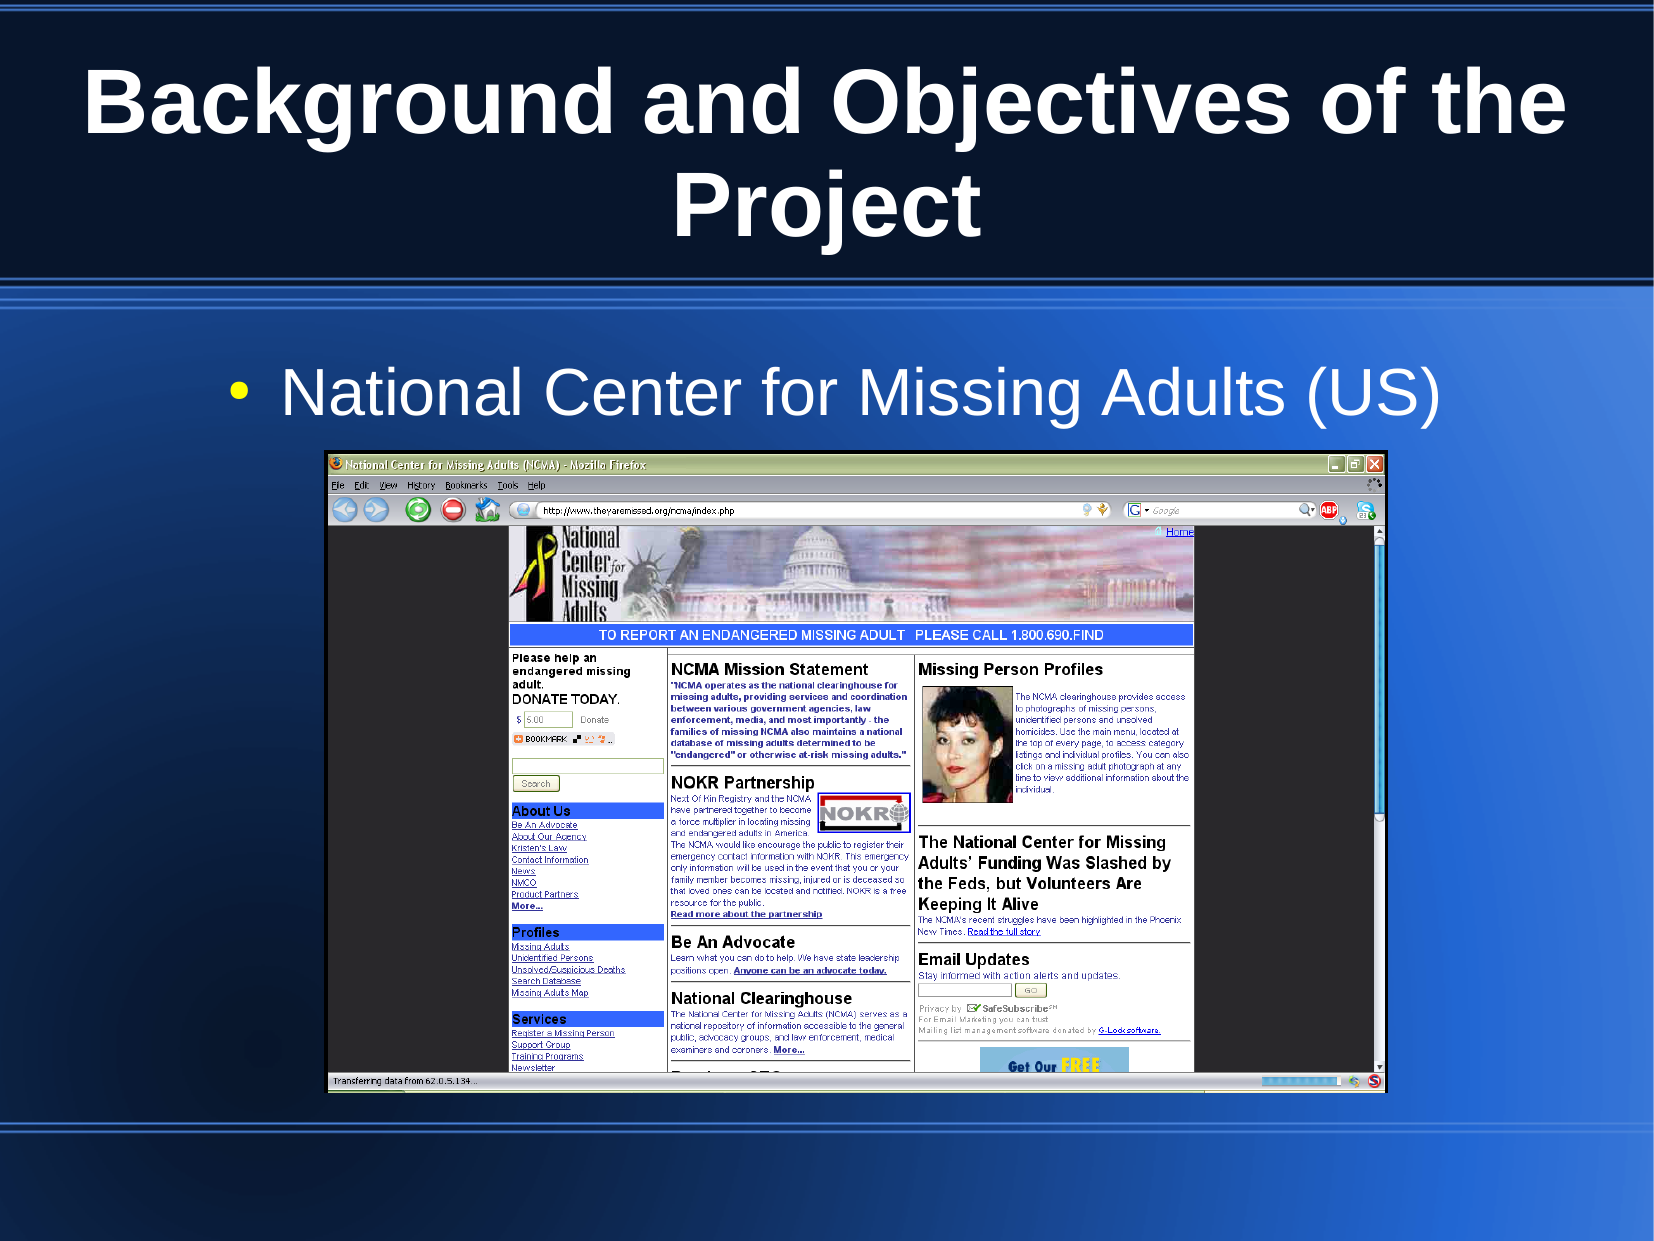

# Background and Objectives of the Project
National Center for Missing Adults (US)